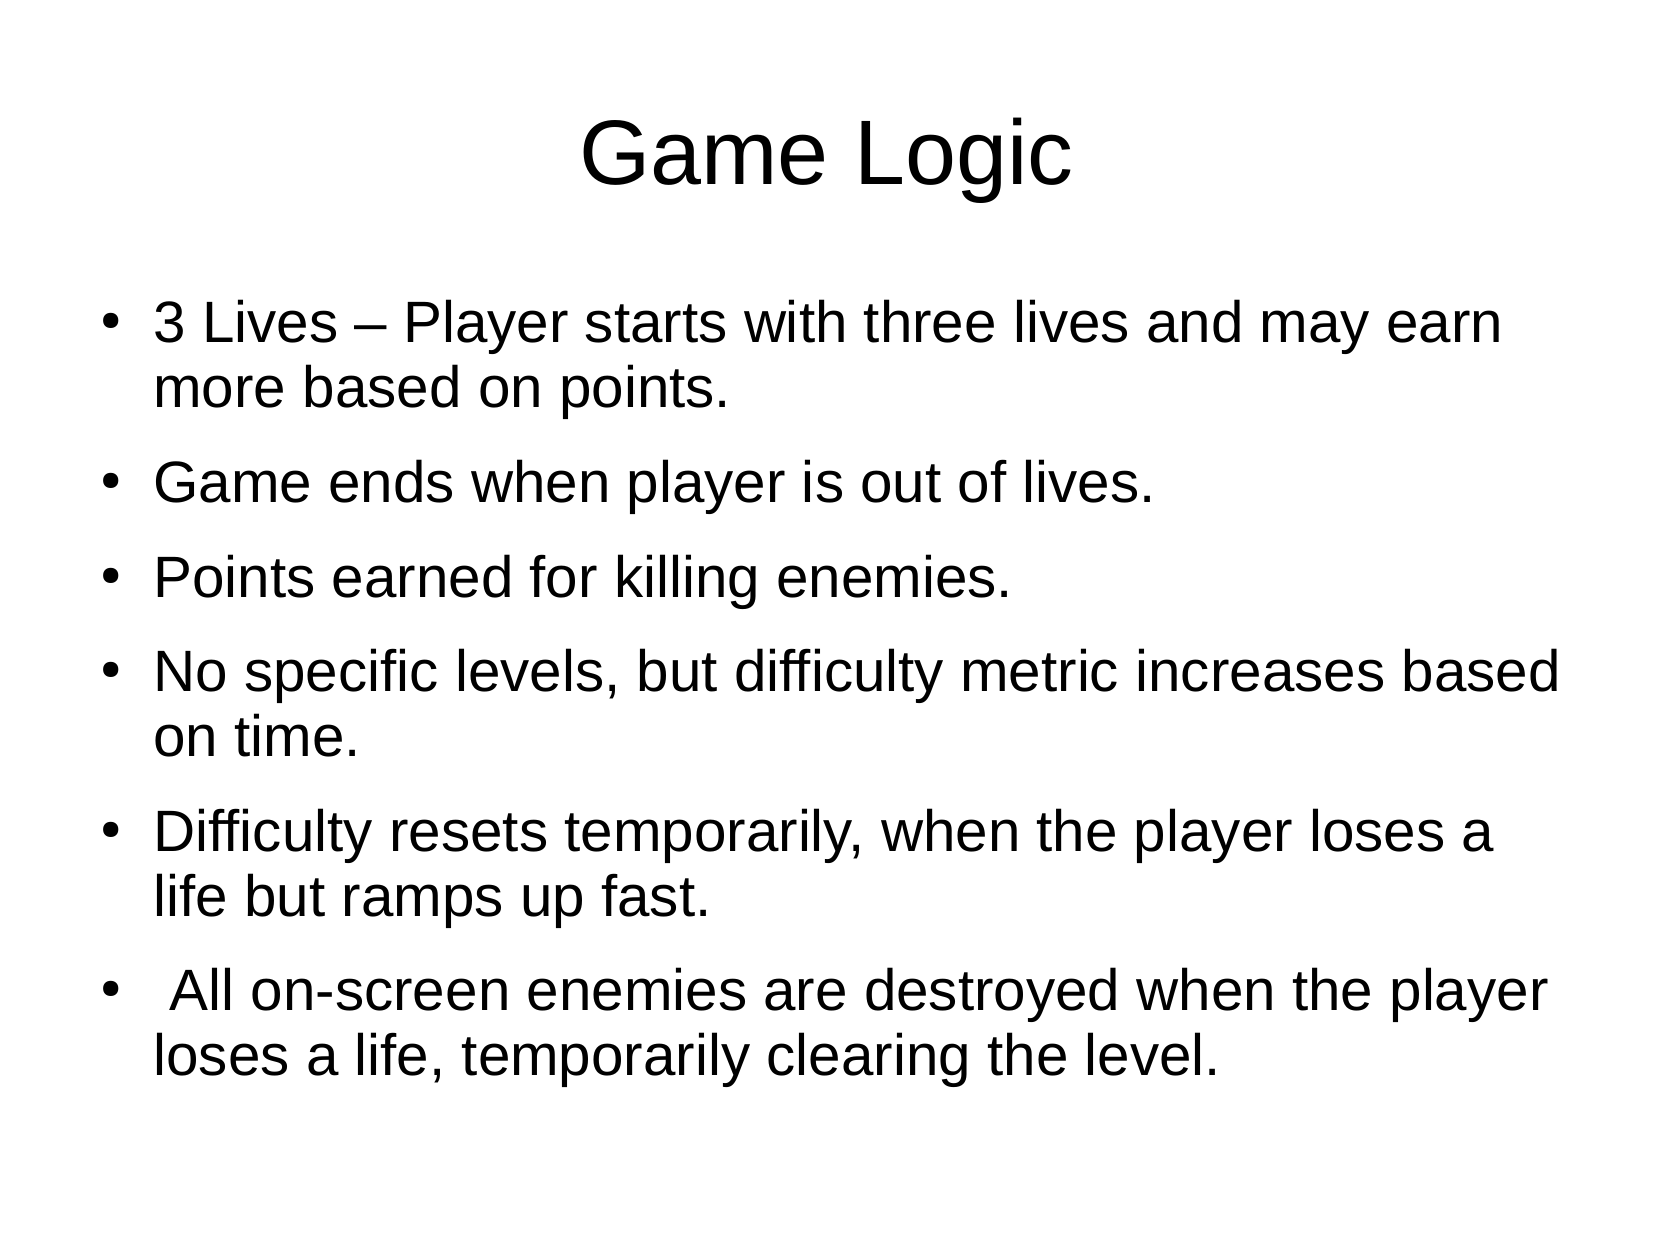

# Game Logic
3 Lives – Player starts with three lives and may earn more based on points.
Game ends when player is out of lives.
Points earned for killing enemies.
No specific levels, but difficulty metric increases based on time.
Difficulty resets temporarily, when the player loses a life but ramps up fast.
 All on-screen enemies are destroyed when the player loses a life, temporarily clearing the level.